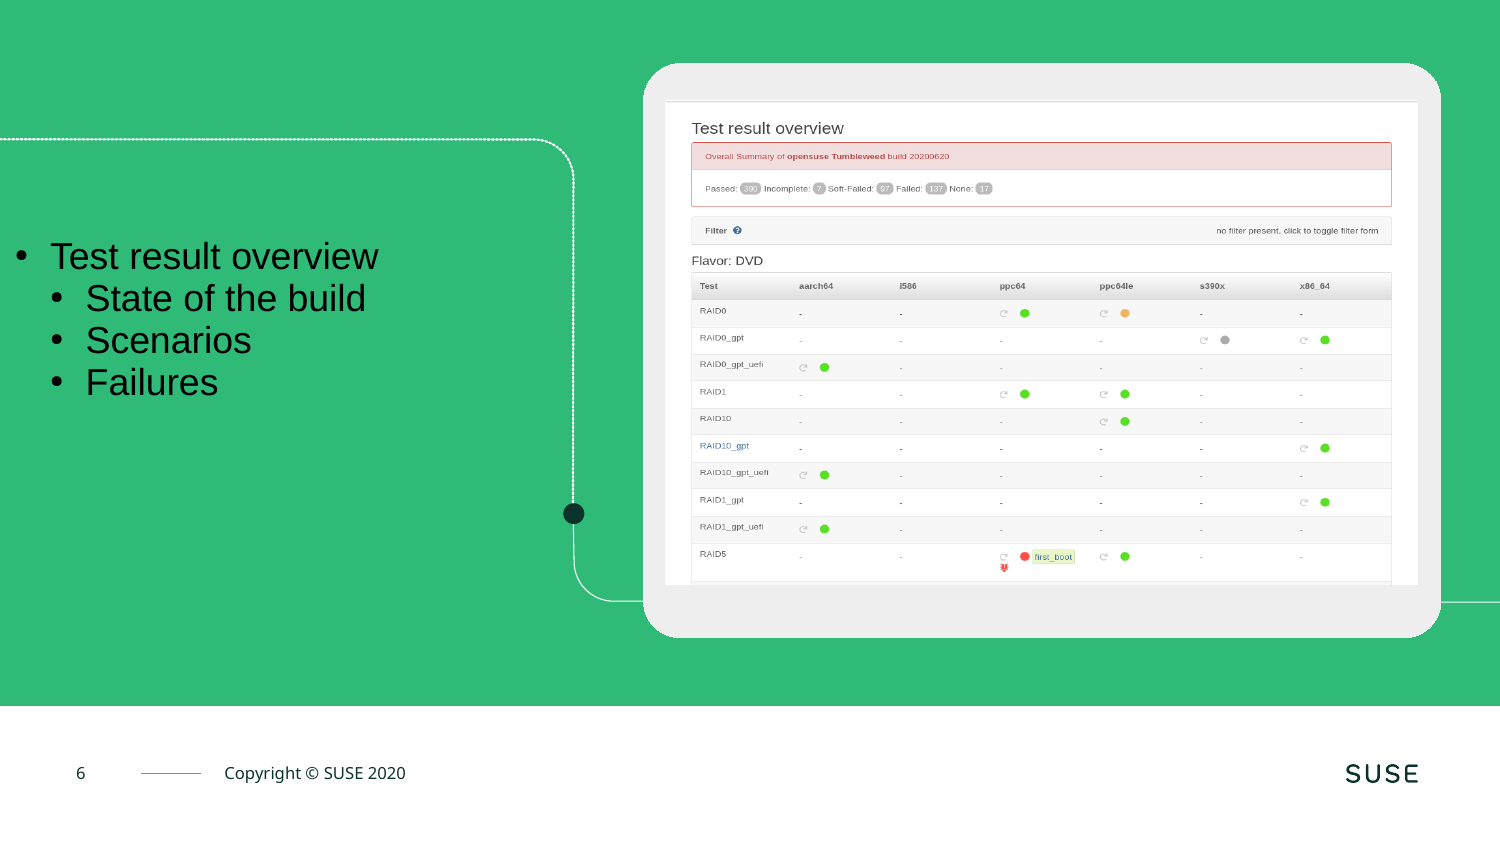

Test result overview
State of the build
Scenarios
Failures